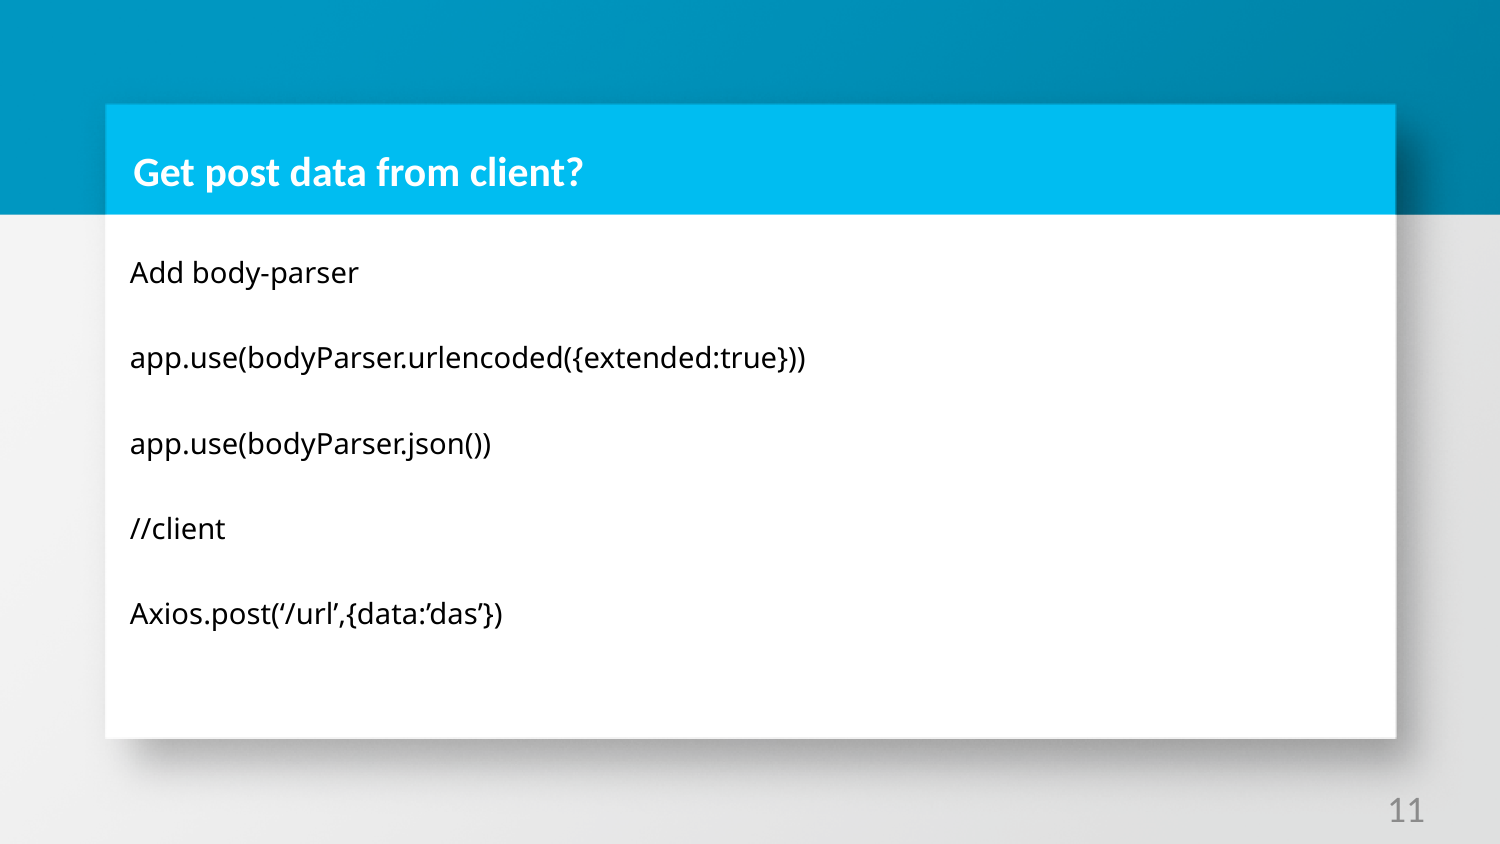

# Get post data from client?
Add body-parser
app.use(bodyParser.urlencoded({extended:true}))
app.use(bodyParser.json())
//client
Axios.post(‘/url’,{data:’das’})
Naveed Rana
11